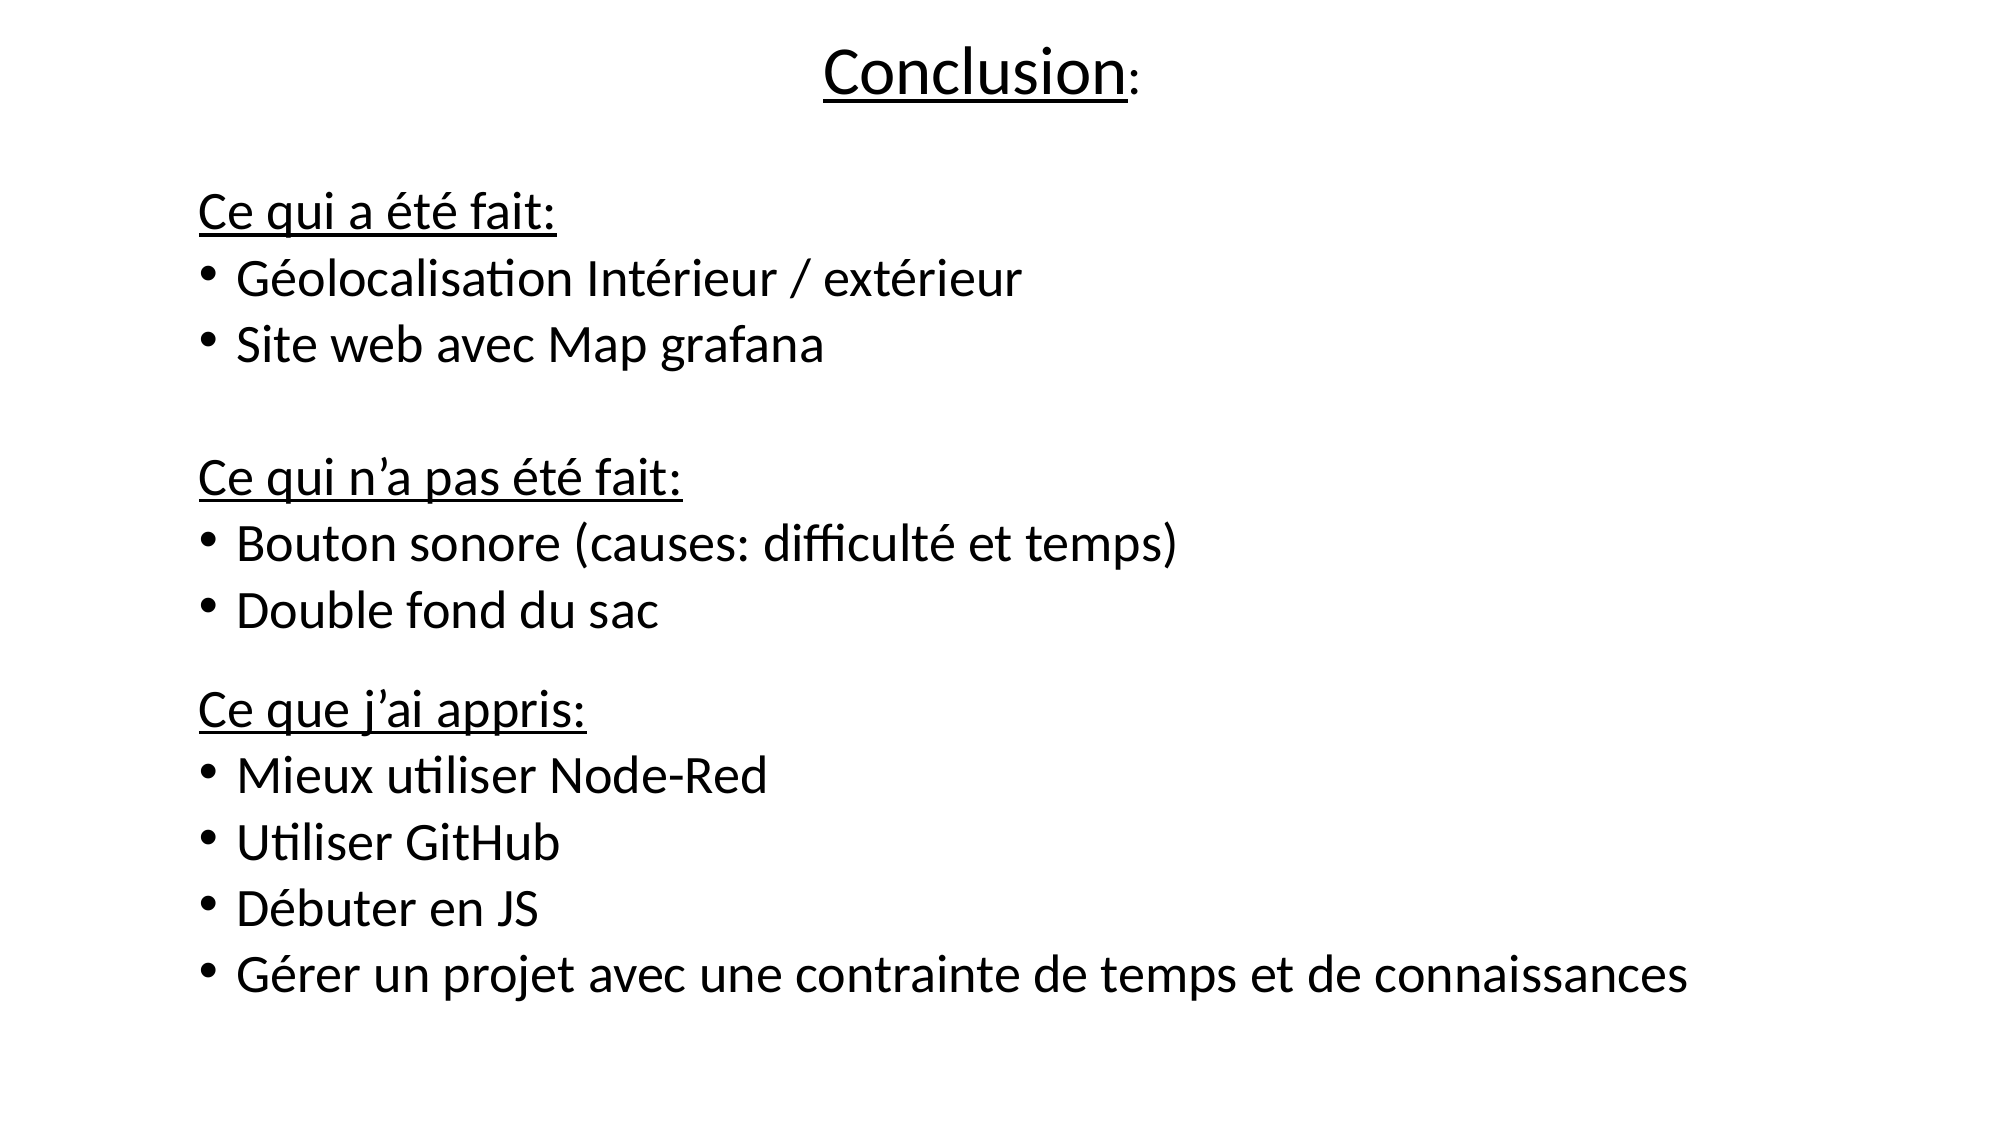

# Conclusion:
Ce qui a été fait:
Géolocalisation Intérieur / extérieur
Site web avec Map grafana
Ce qui n’a pas été fait:
Bouton sonore (causes: difficulté et temps)
Double fond du sac
Ce que j’ai appris:
Mieux utiliser Node-Red
Utiliser GitHub
Débuter en JS
Gérer un projet avec une contrainte de temps et de connaissances